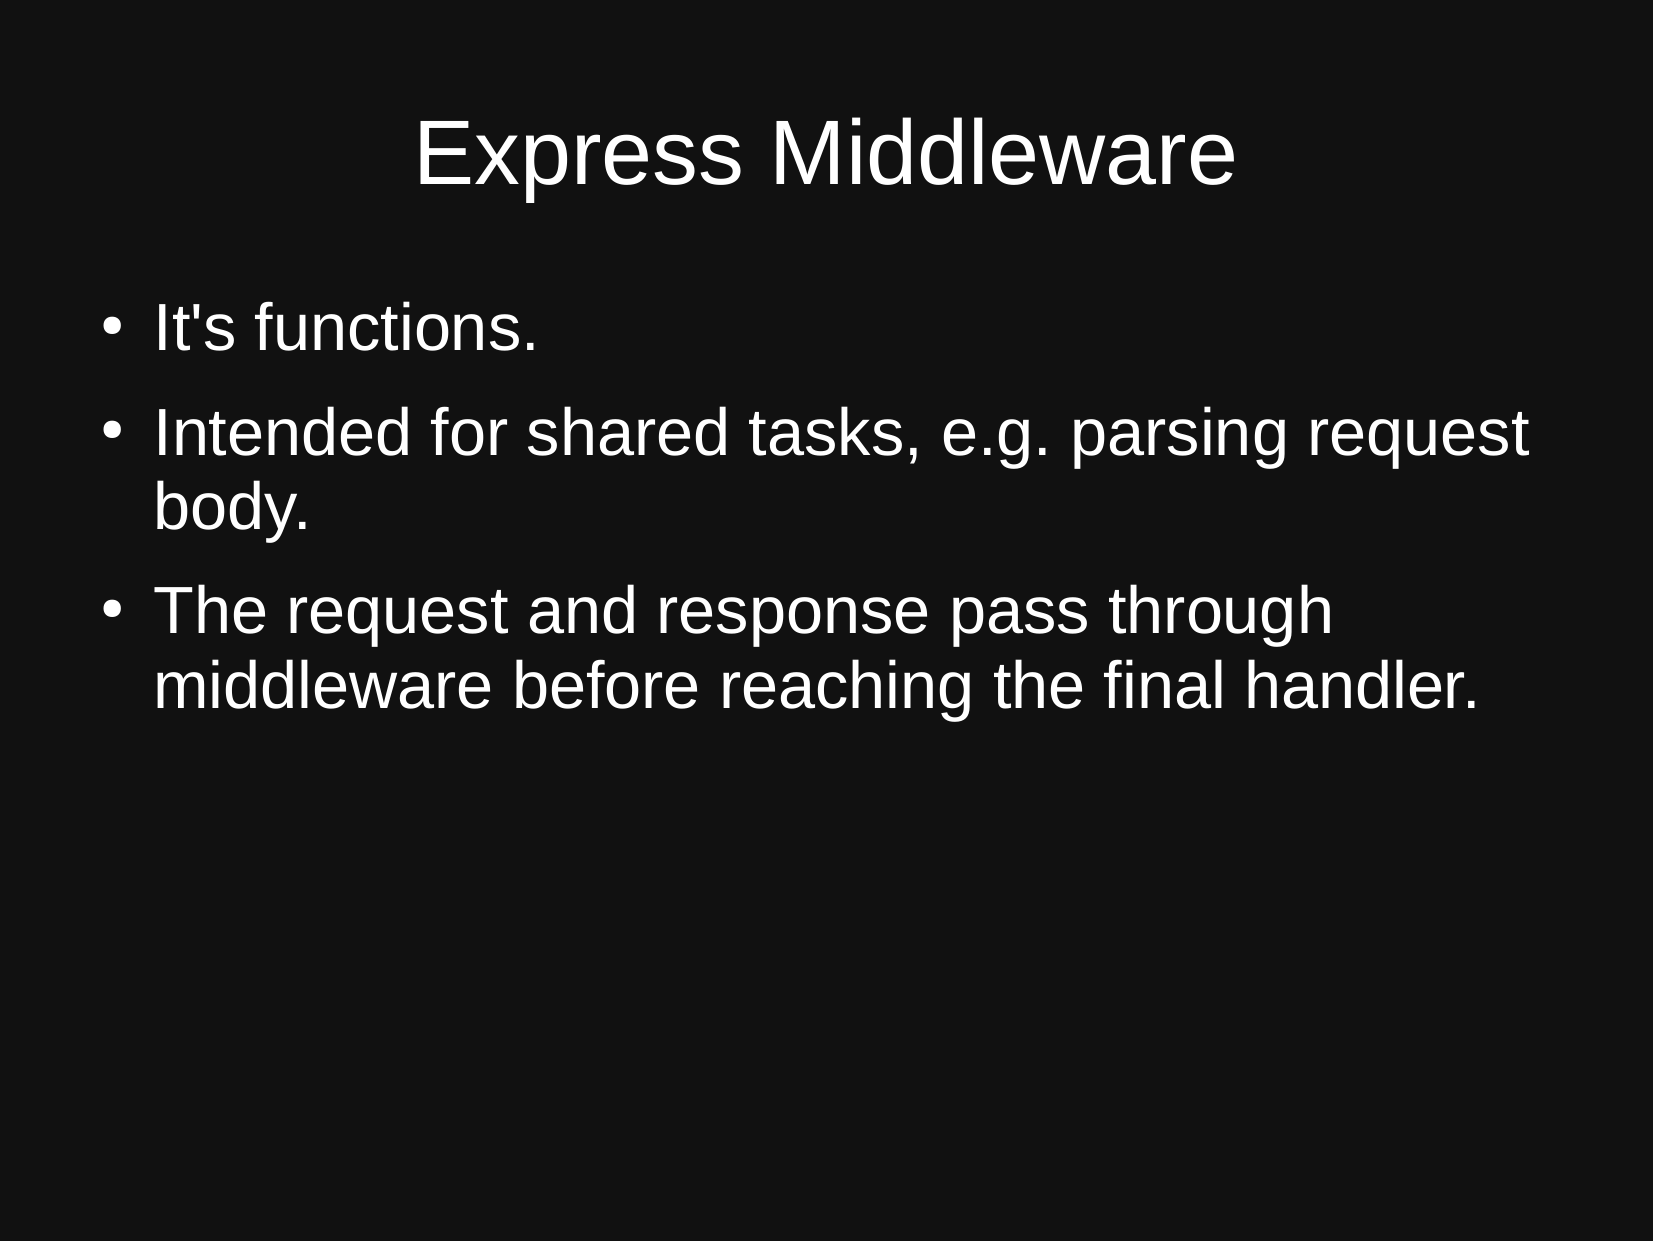

# Express Middleware
It's functions.
Intended for shared tasks, e.g. parsing request body.
The request and response pass through middleware before reaching the final handler.